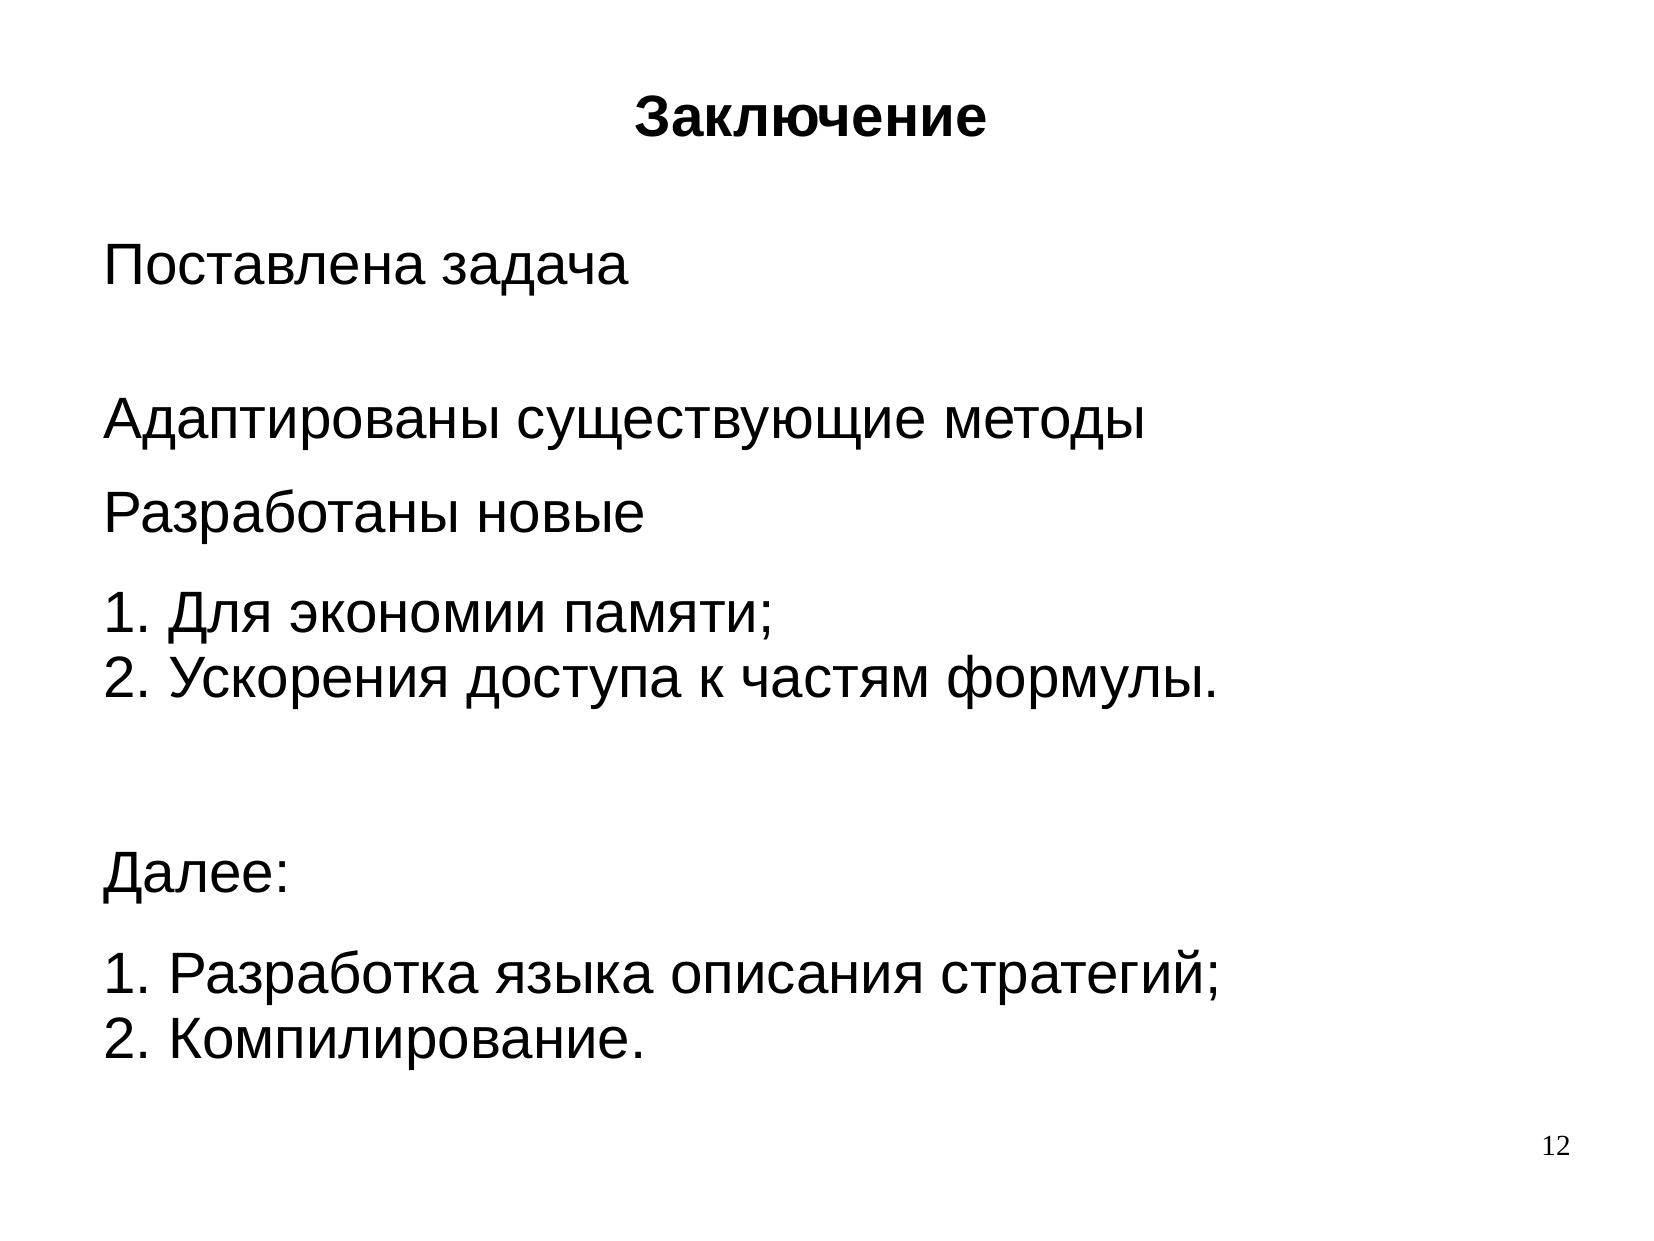

Заключение
Поставлена задача
Адаптированы существующие методы
Разработаны новые
1. Для экономии памяти;
2. Ускорения доступа к частям формулы.
Далее:
1. Разработка языка описания стратегий;
2. Компилирование.
12